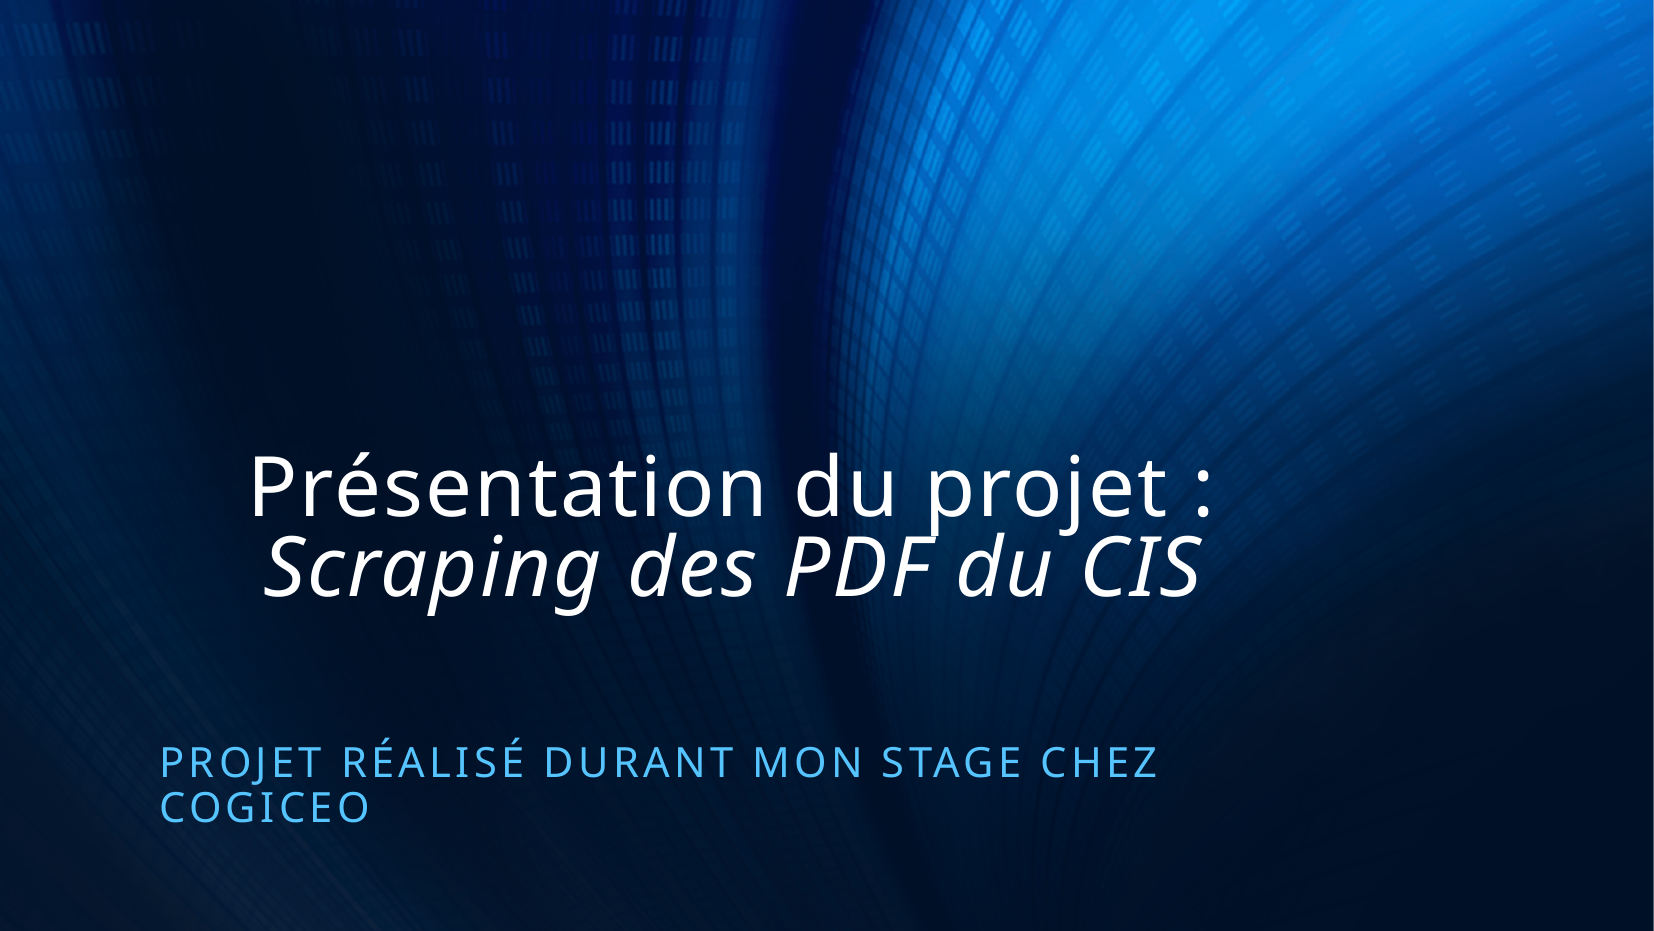

# Présentation du projet : Scraping des PDF du CIS
Projet réalisé durant mon stage chez Cogiceo